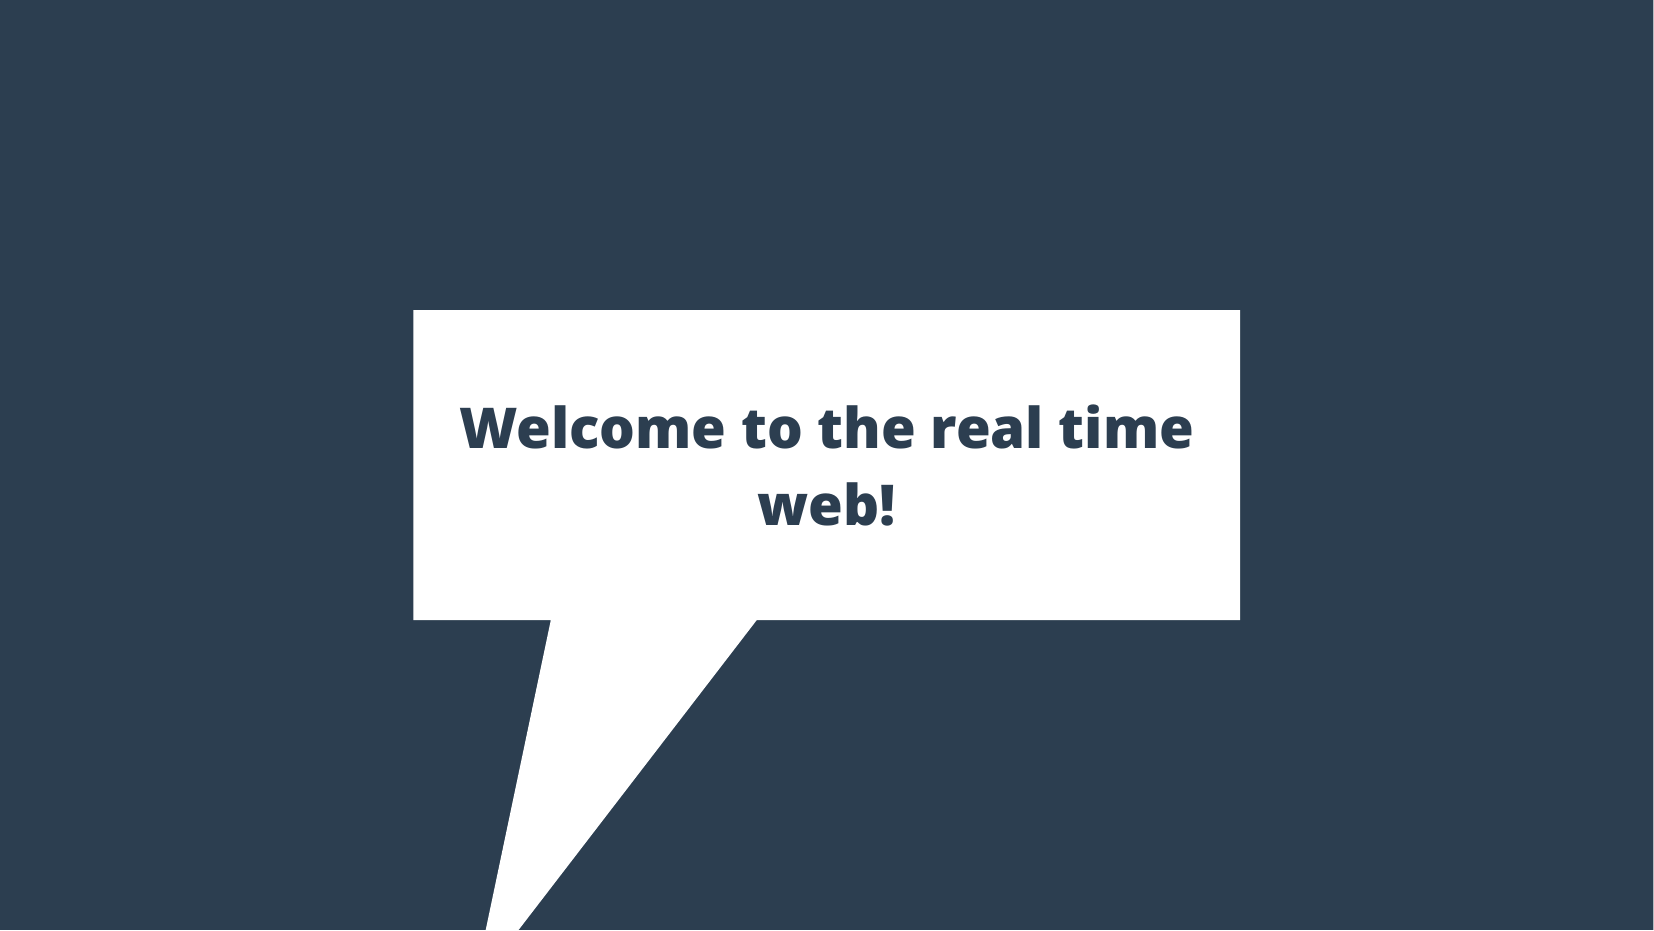

# Welcome to the real time web!